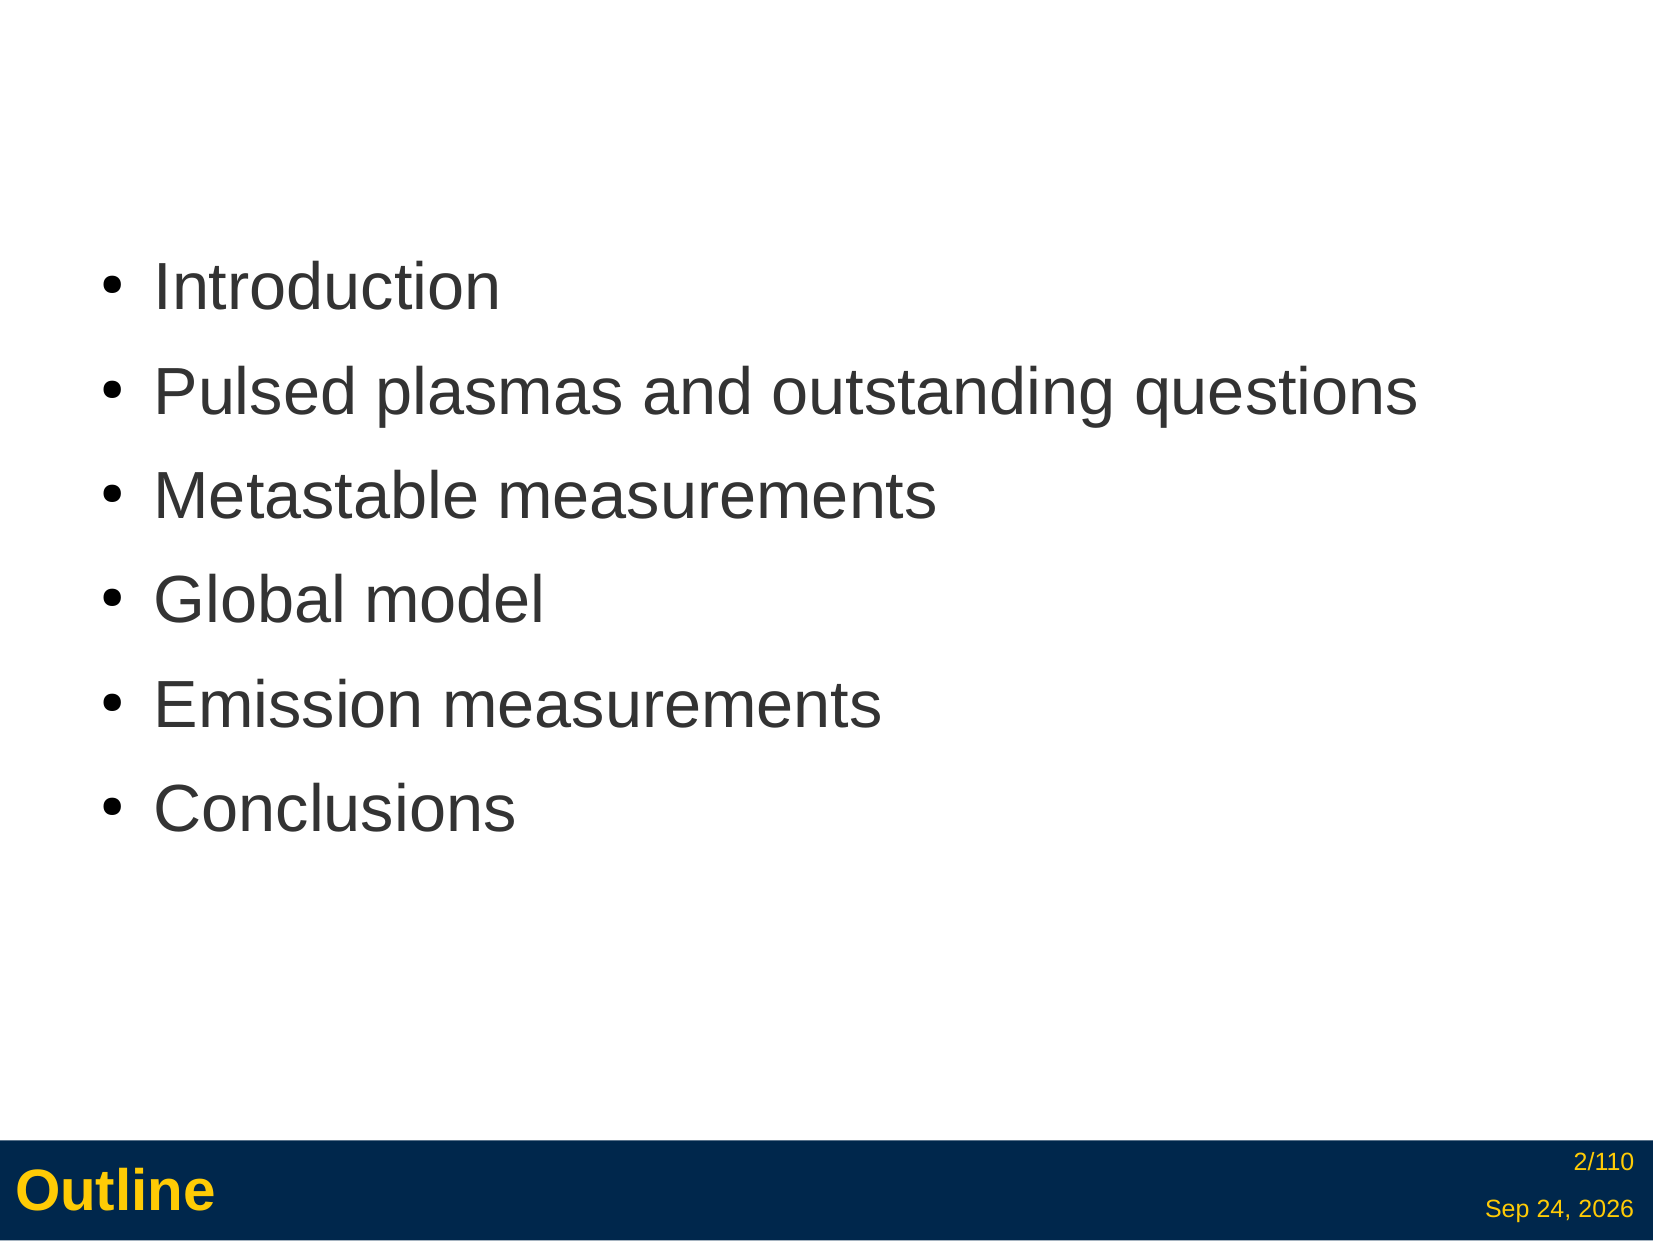

Introduction
Pulsed plasmas and outstanding questions
Metastable measurements
Global model
Emission measurements
Conclusions
# Outline
2